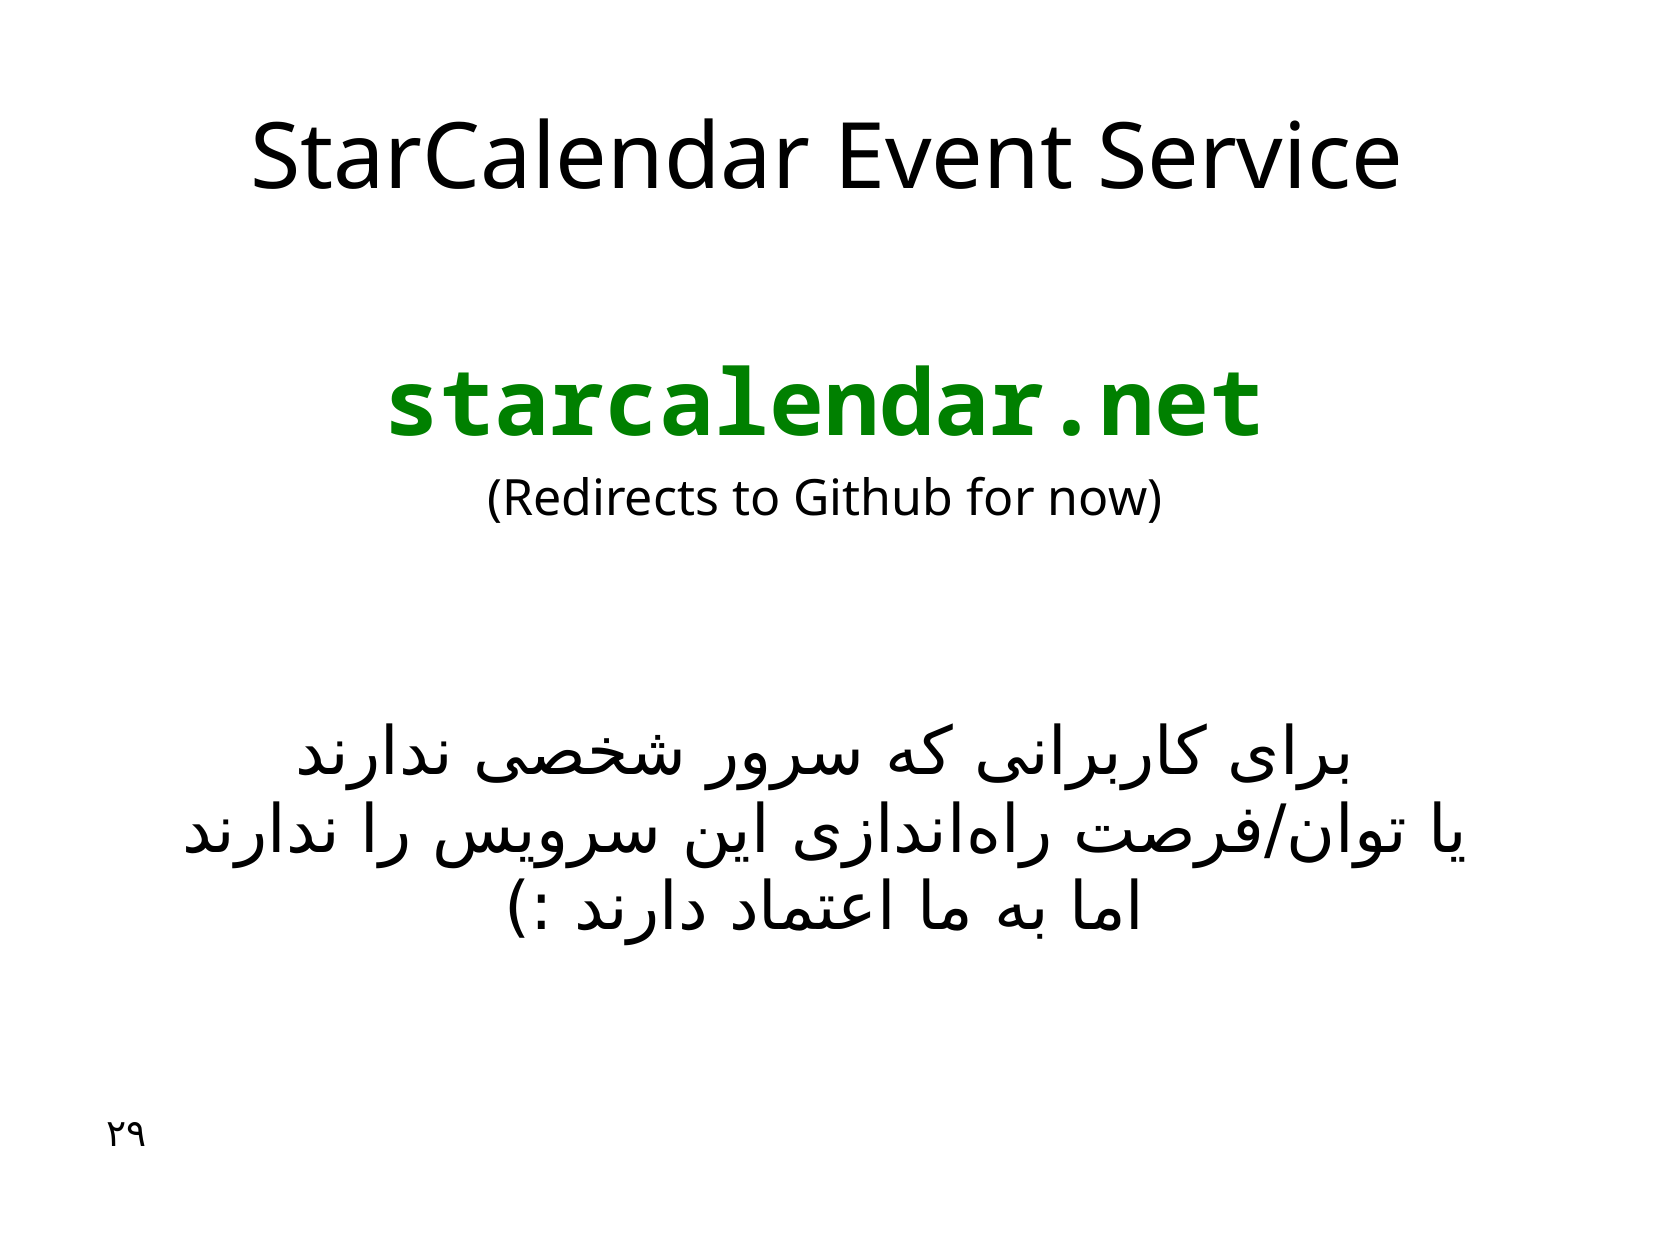

# StarCalendar Event Service
starcalendar.net
(Redirects to Github for now)
برای کاربرانی که سرور شخصی ندارند
یا توان/فرصت راه‌اندازی این سرویس را ندارند
اما به ما اعتماد دارند :)
۲۹